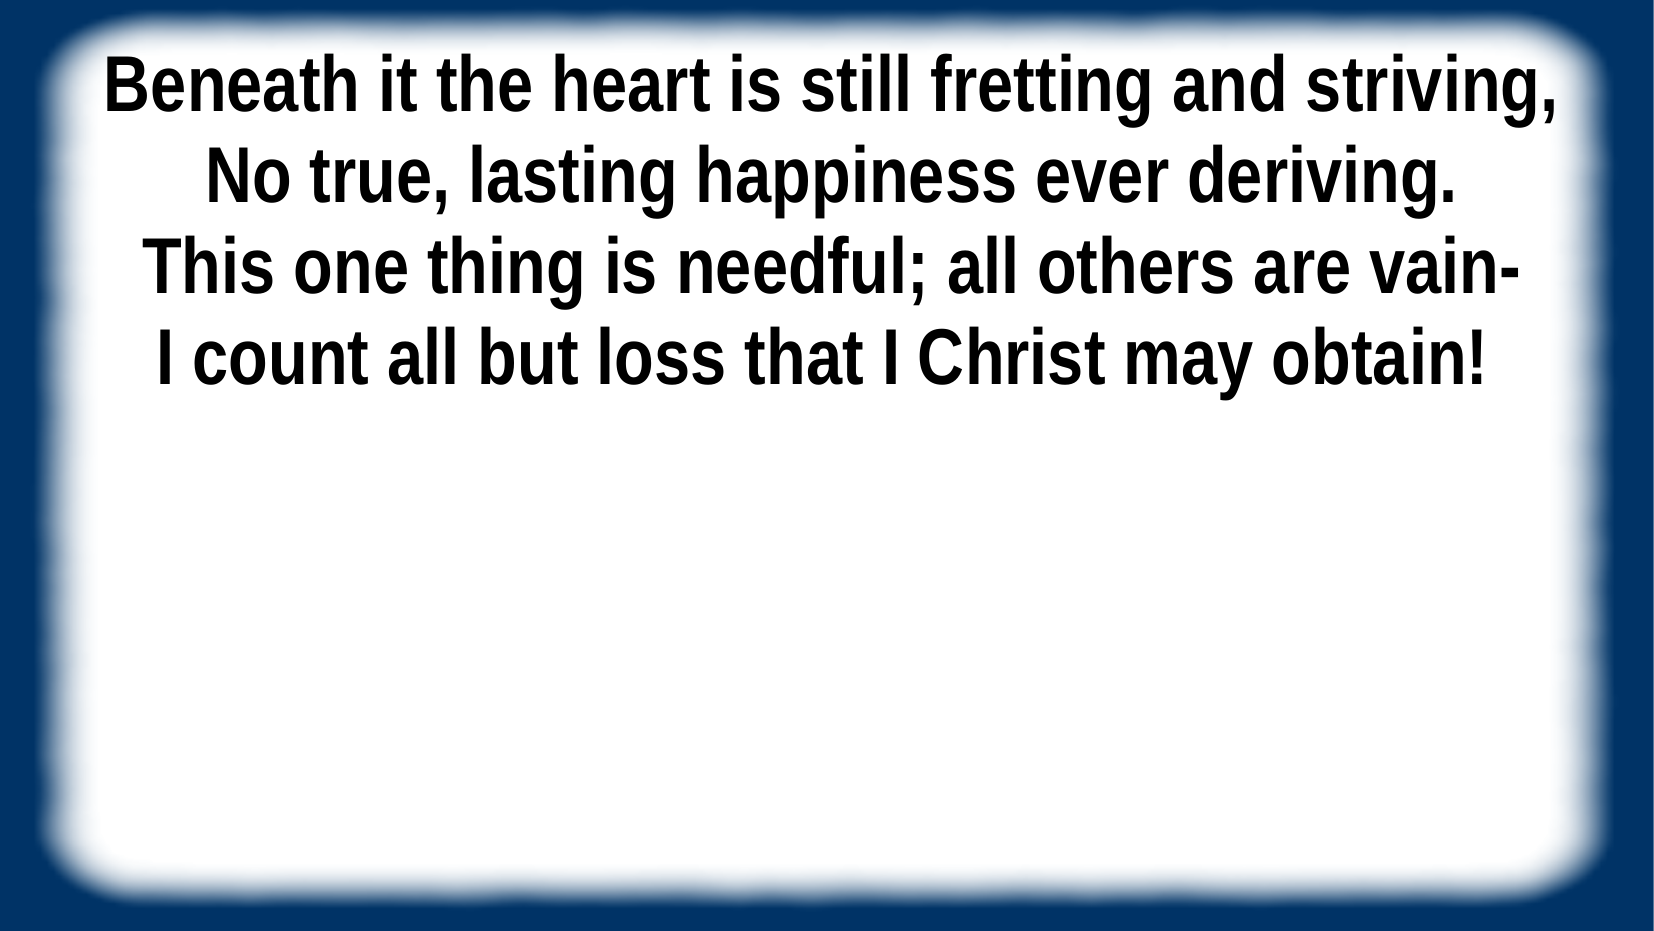

Beneath it the heart is still fretting and striving,
No true, lasting happiness ever deriving.
This one thing is needful; all others are vain-
I count all but loss that I Christ may obtain!